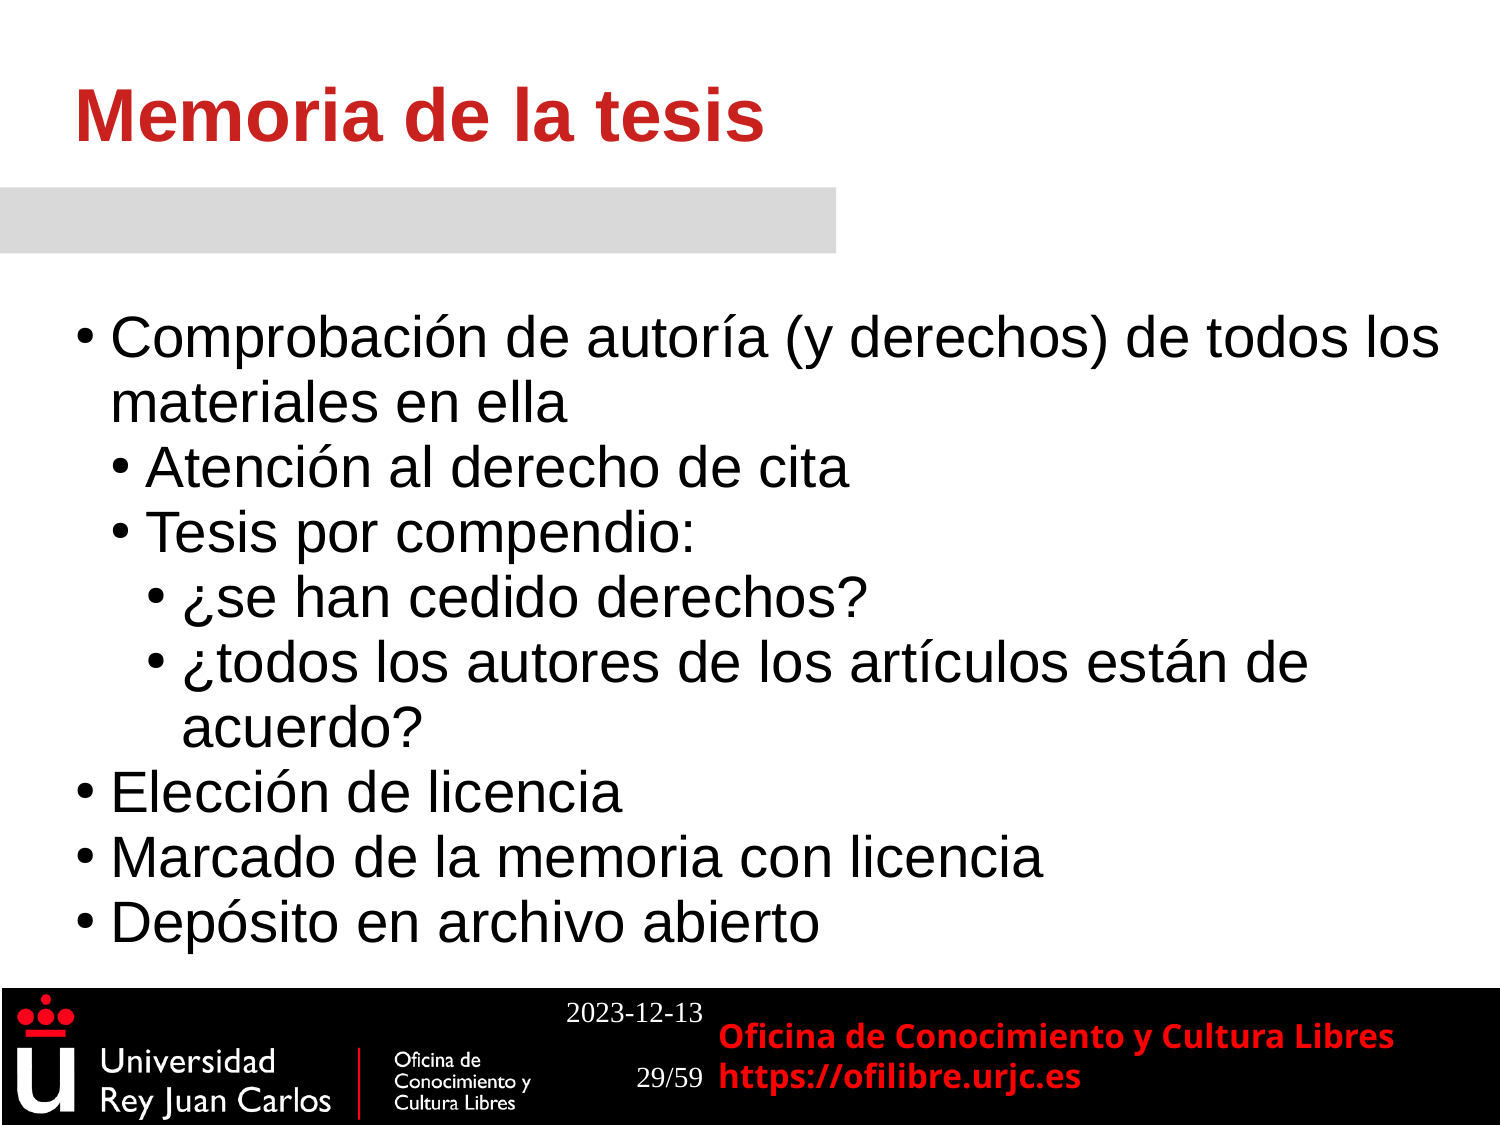

#
Memoria de la tesis
Comprobación de autoría (y derechos) de todos los materiales en ella
Atención al derecho de cita
Tesis por compendio:
¿se han cedido derechos?
¿todos los autores de los artículos están de acuerdo?
Elección de licencia
Marcado de la memoria con licencia
Depósito en archivo abierto